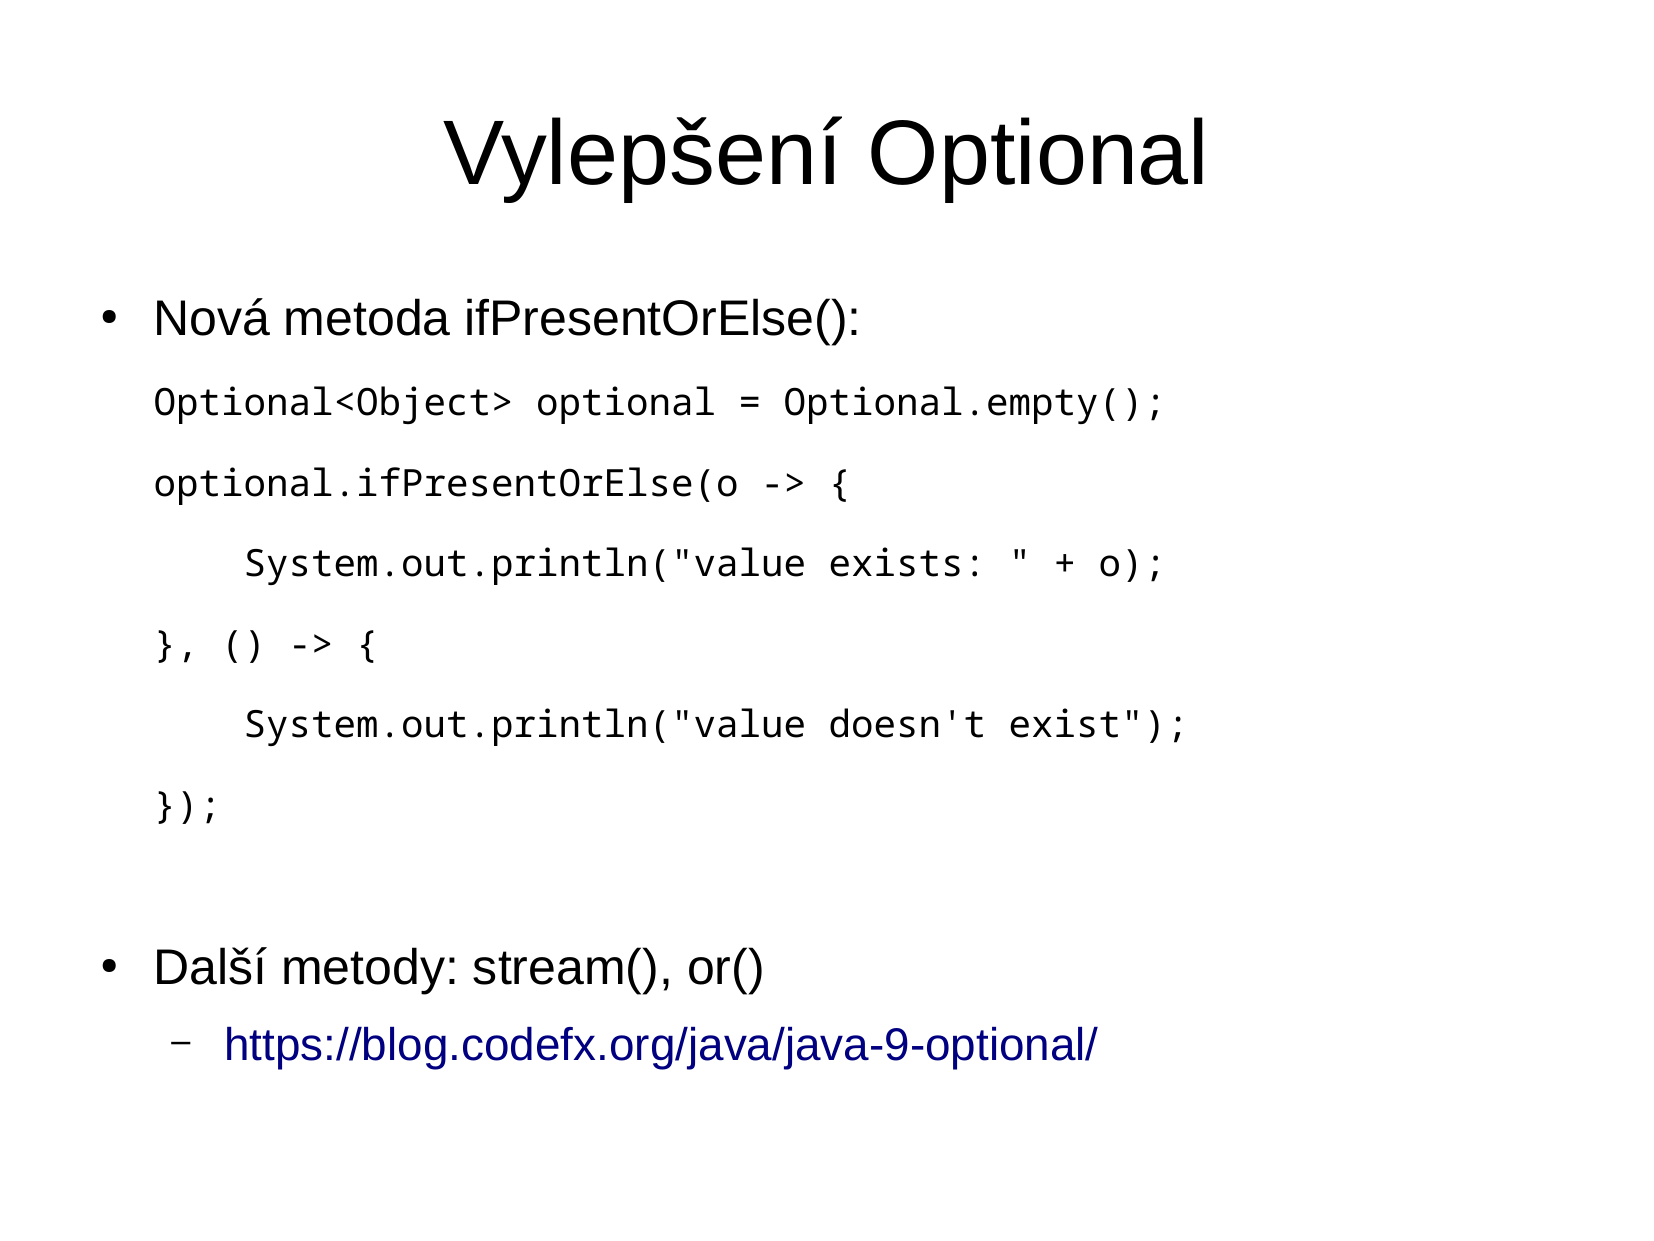

# Vylepšení Optional
Nová metoda ifPresentOrElse():
Optional<Object> optional = Optional.empty();
optional.ifPresentOrElse(o -> {
 System.out.println("value exists: " + o);
}, () -> {
 System.out.println("value doesn't exist");
});
Další metody: stream(), or()
https://blog.codefx.org/java/java-9-optional/